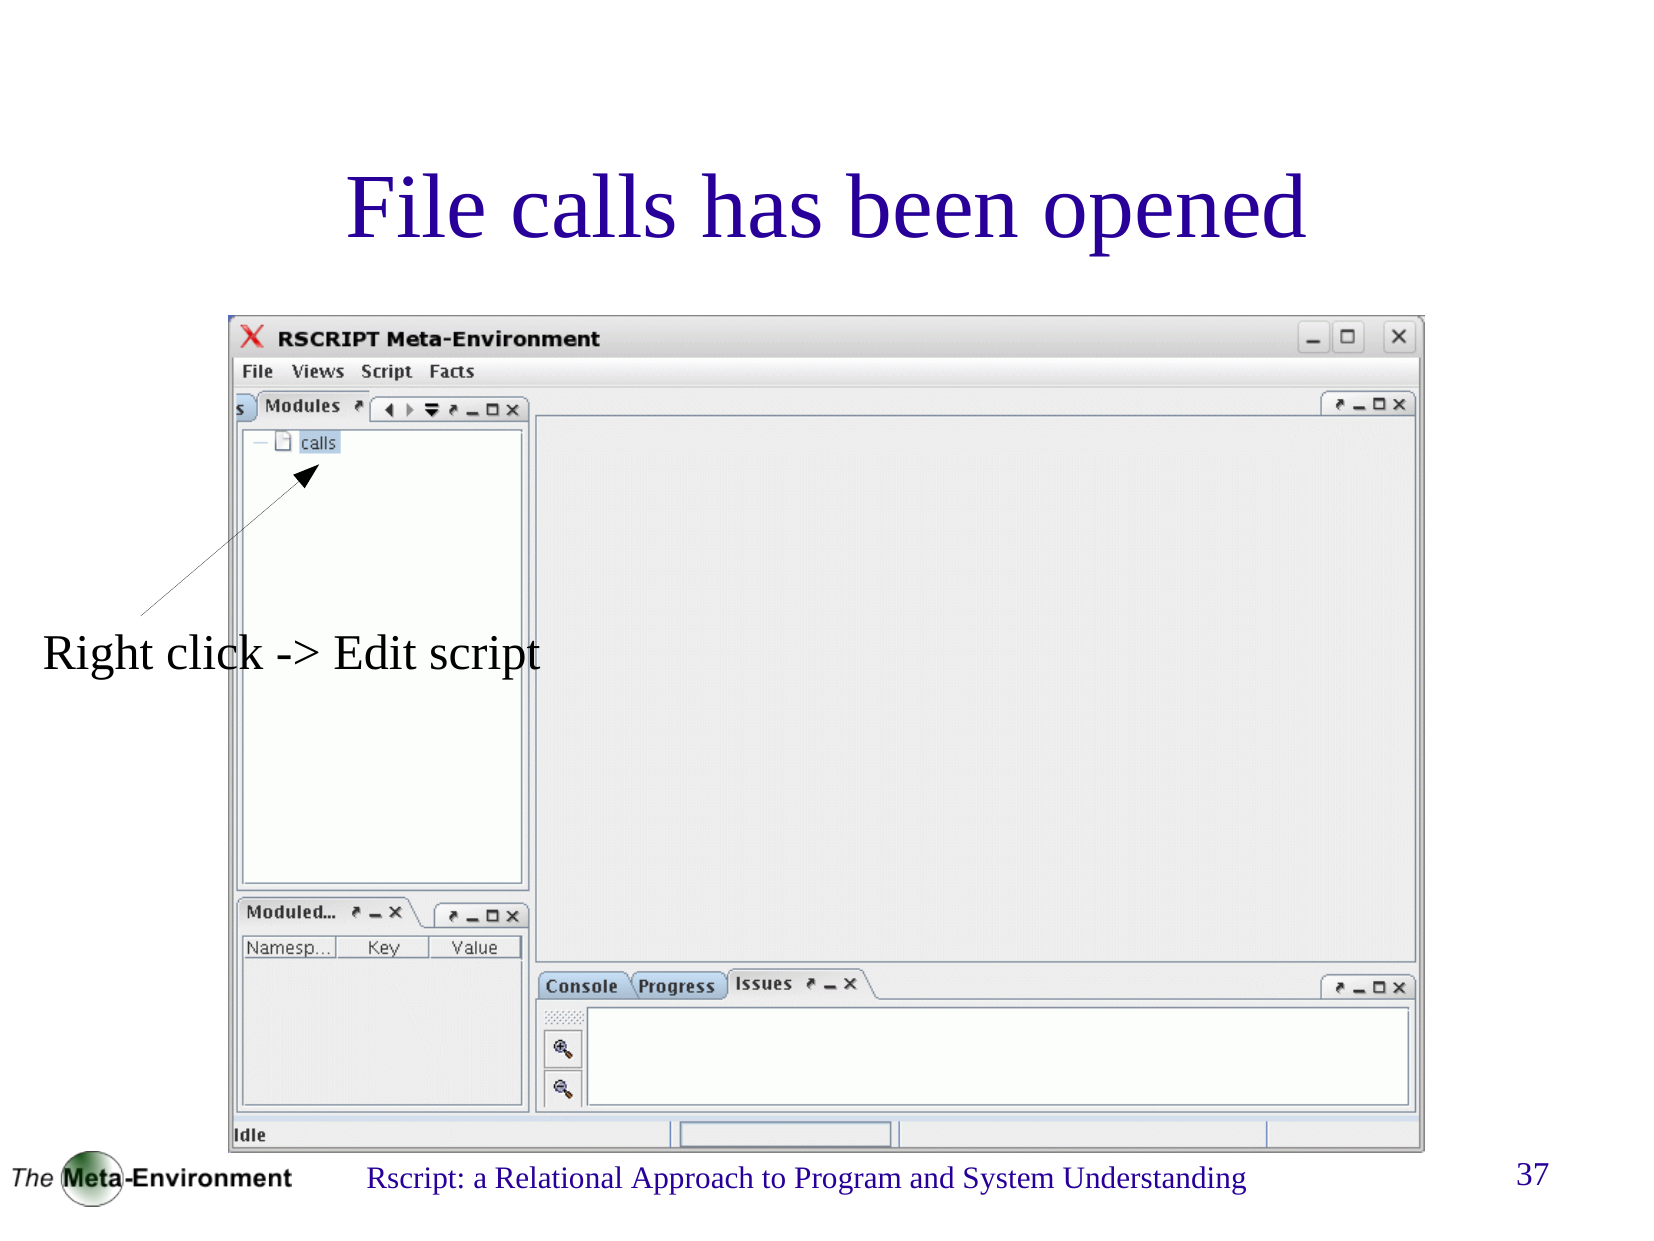

# File calls has been opened
Right click -> Edit script